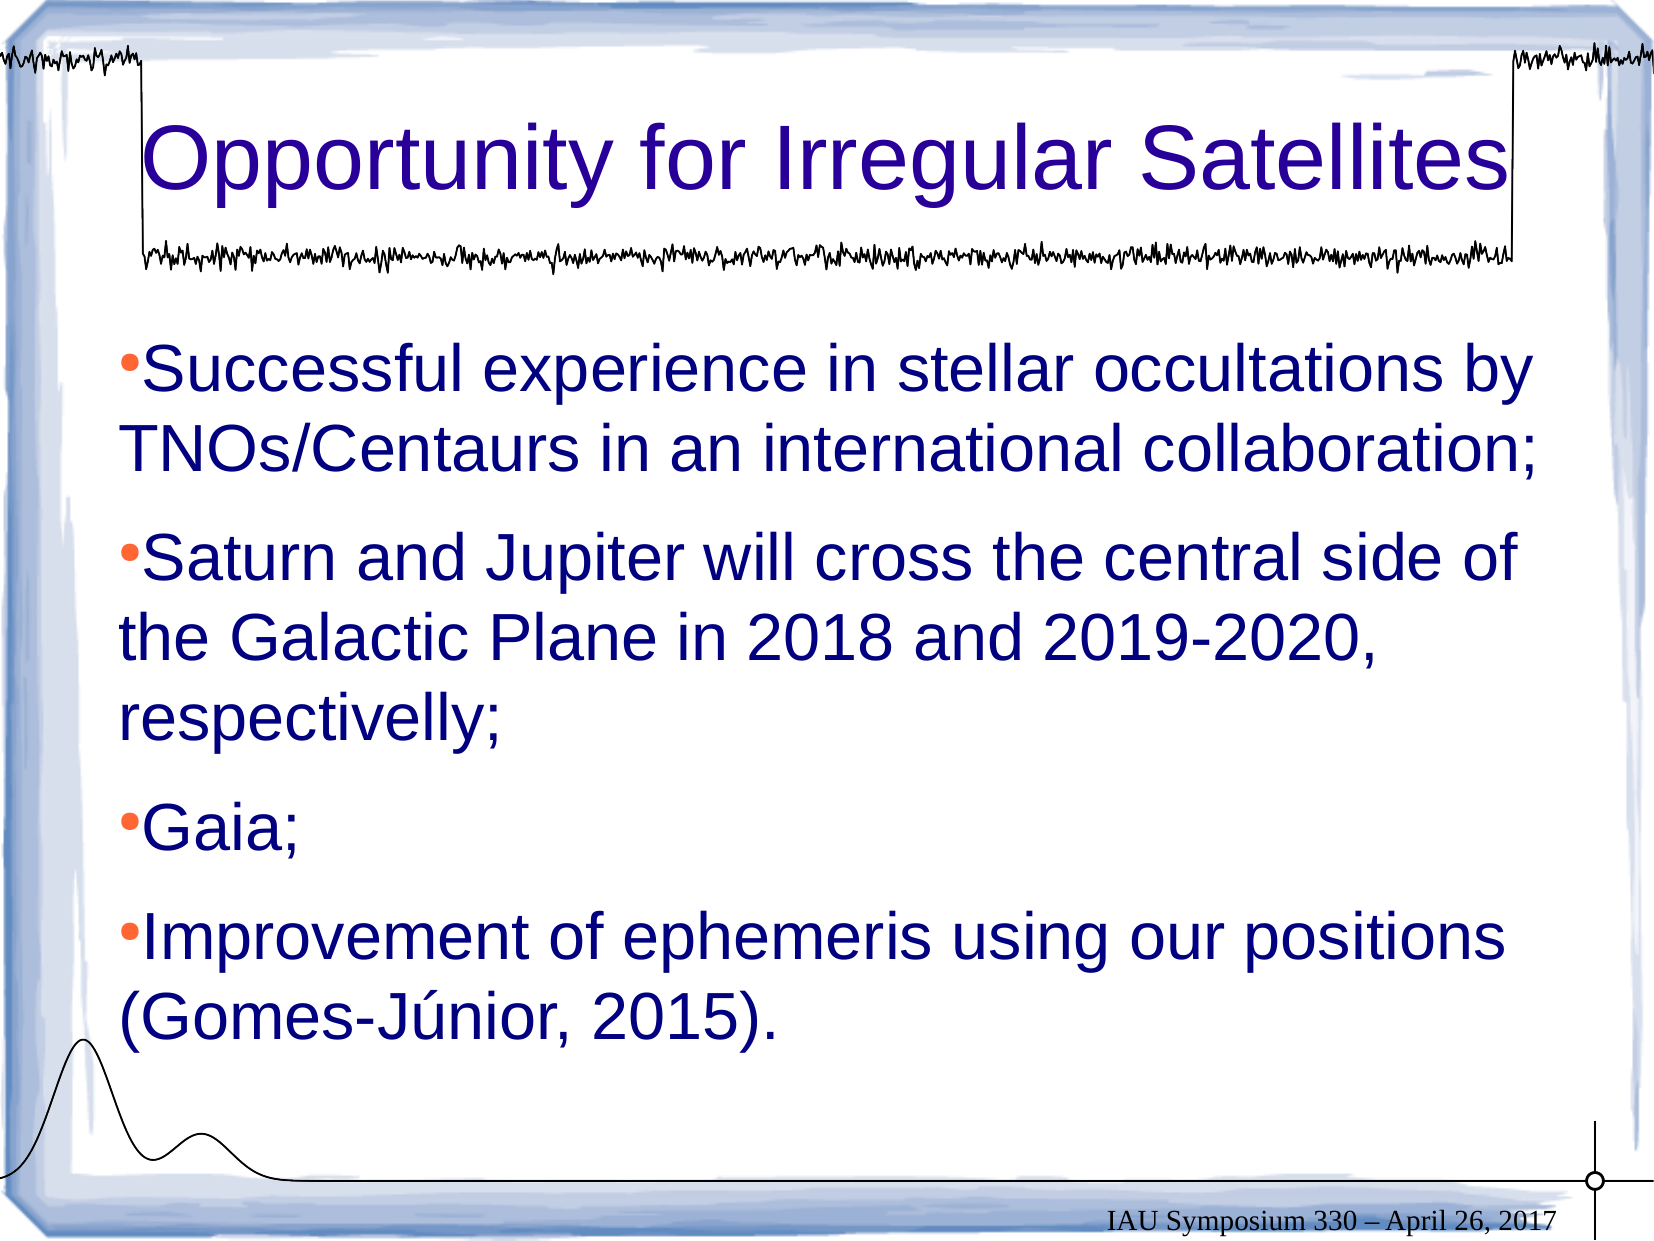

# Opportunity for Irregular Satellites
Successful experience in stellar occultations by TNOs/Centaurs in an international collaboration;
Saturn and Jupiter will cross the central side of the Galactic Plane in 2018 and 2019-2020, respectivelly;
Gaia;
Improvement of ephemeris using our positions (Gomes-Júnior, 2015).
IAU Symposium 330 – April 26, 2017